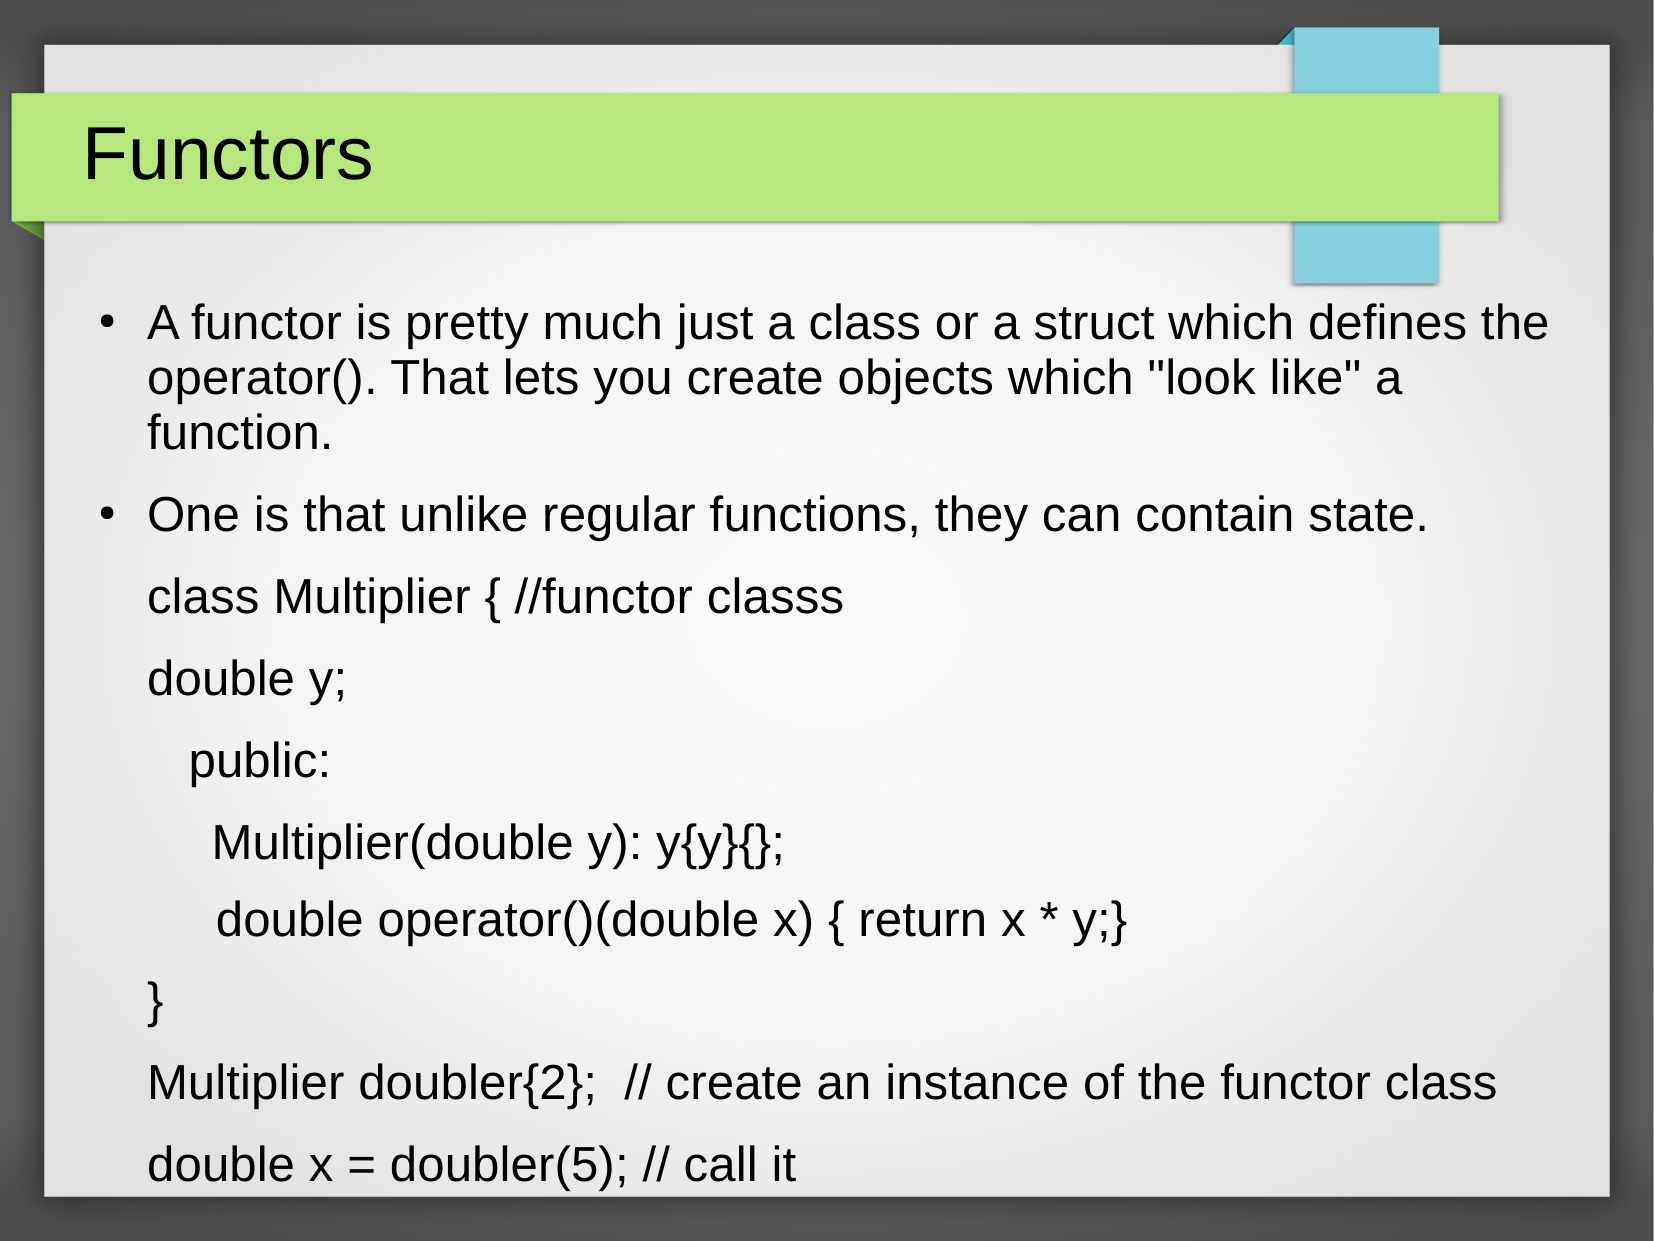

# Functors
A functor is pretty much just a class or a struct which defines the operator(). That lets you create objects which "look like" a function.
One is that unlike regular functions, they can contain state.
class Multiplier { //functor classs
double y;
 public:
Multiplier(double y): y{y}{};
 double operator()(double x) { return x * y;}
}
Multiplier doubler{2}; // create an instance of the functor class
double x = doubler(5); // call it